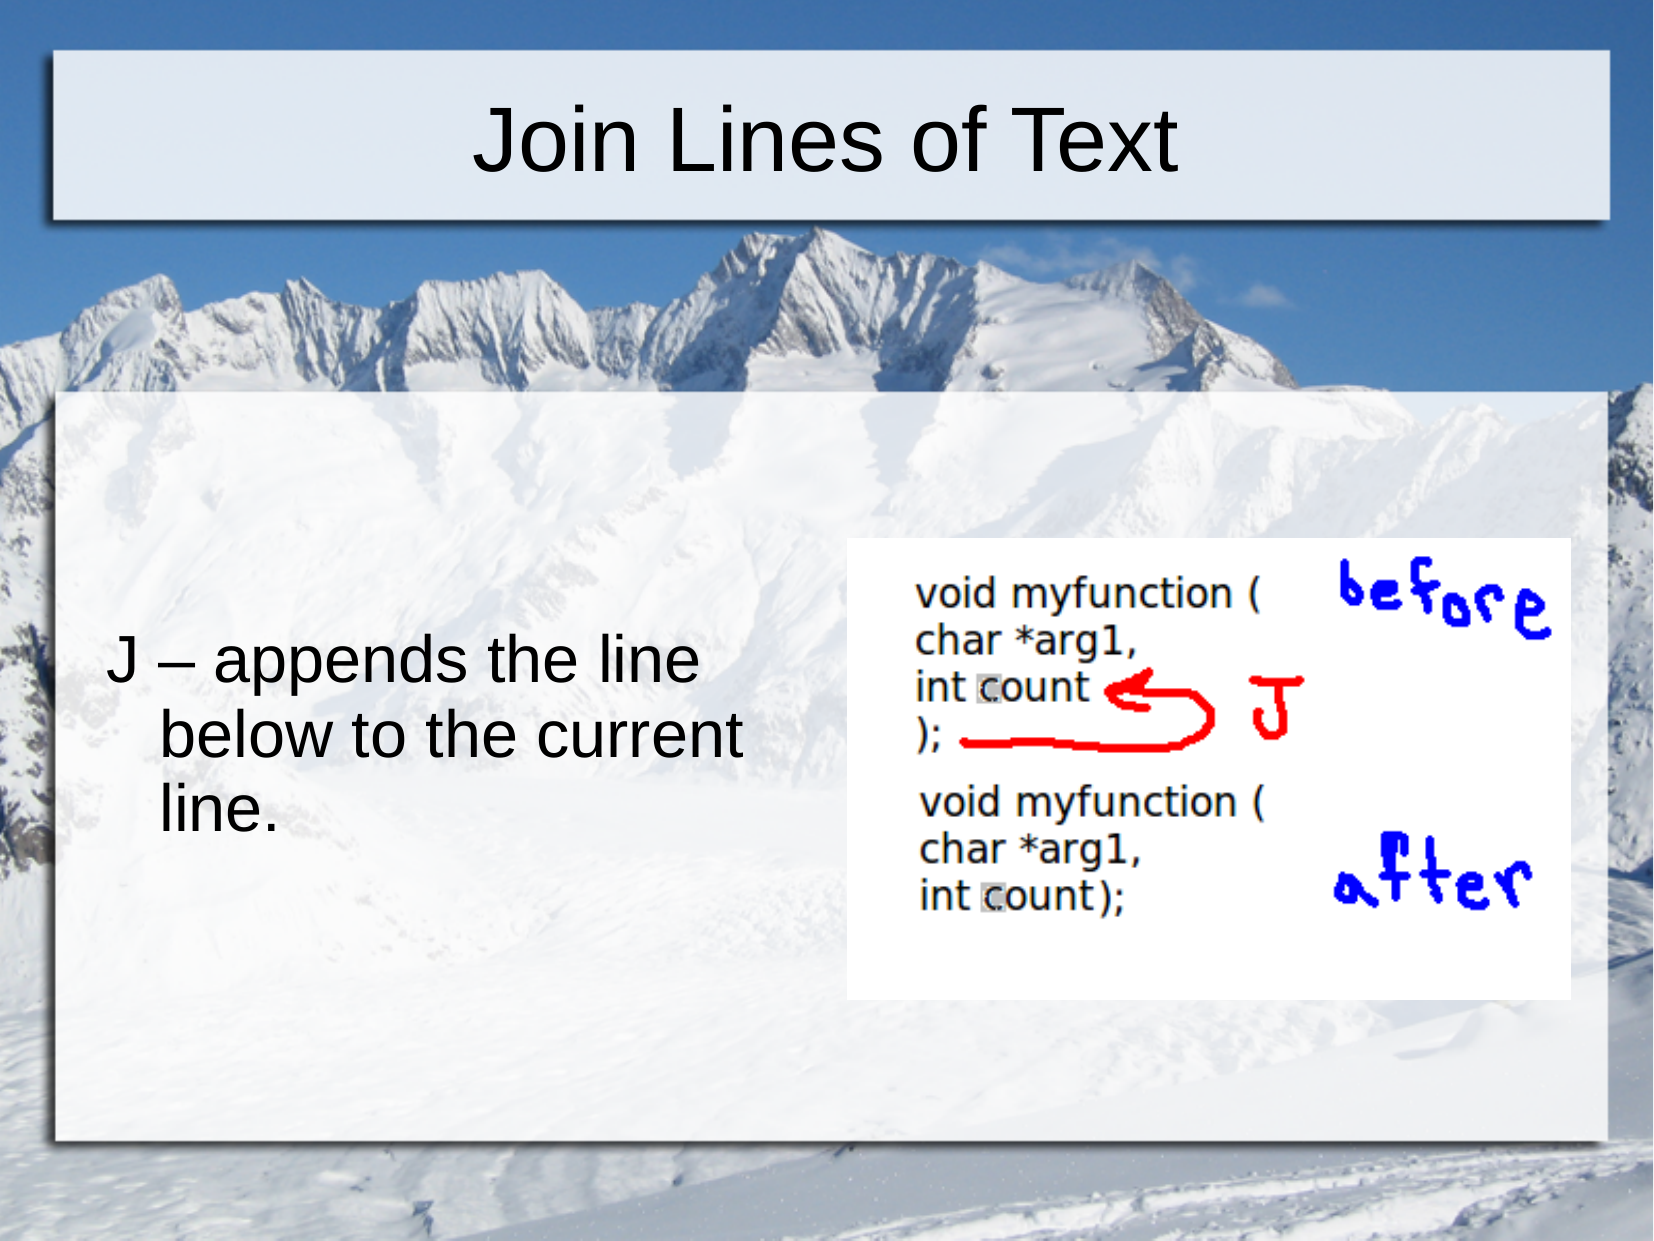

# Join Lines of Text
J – appends the line below to the current line.